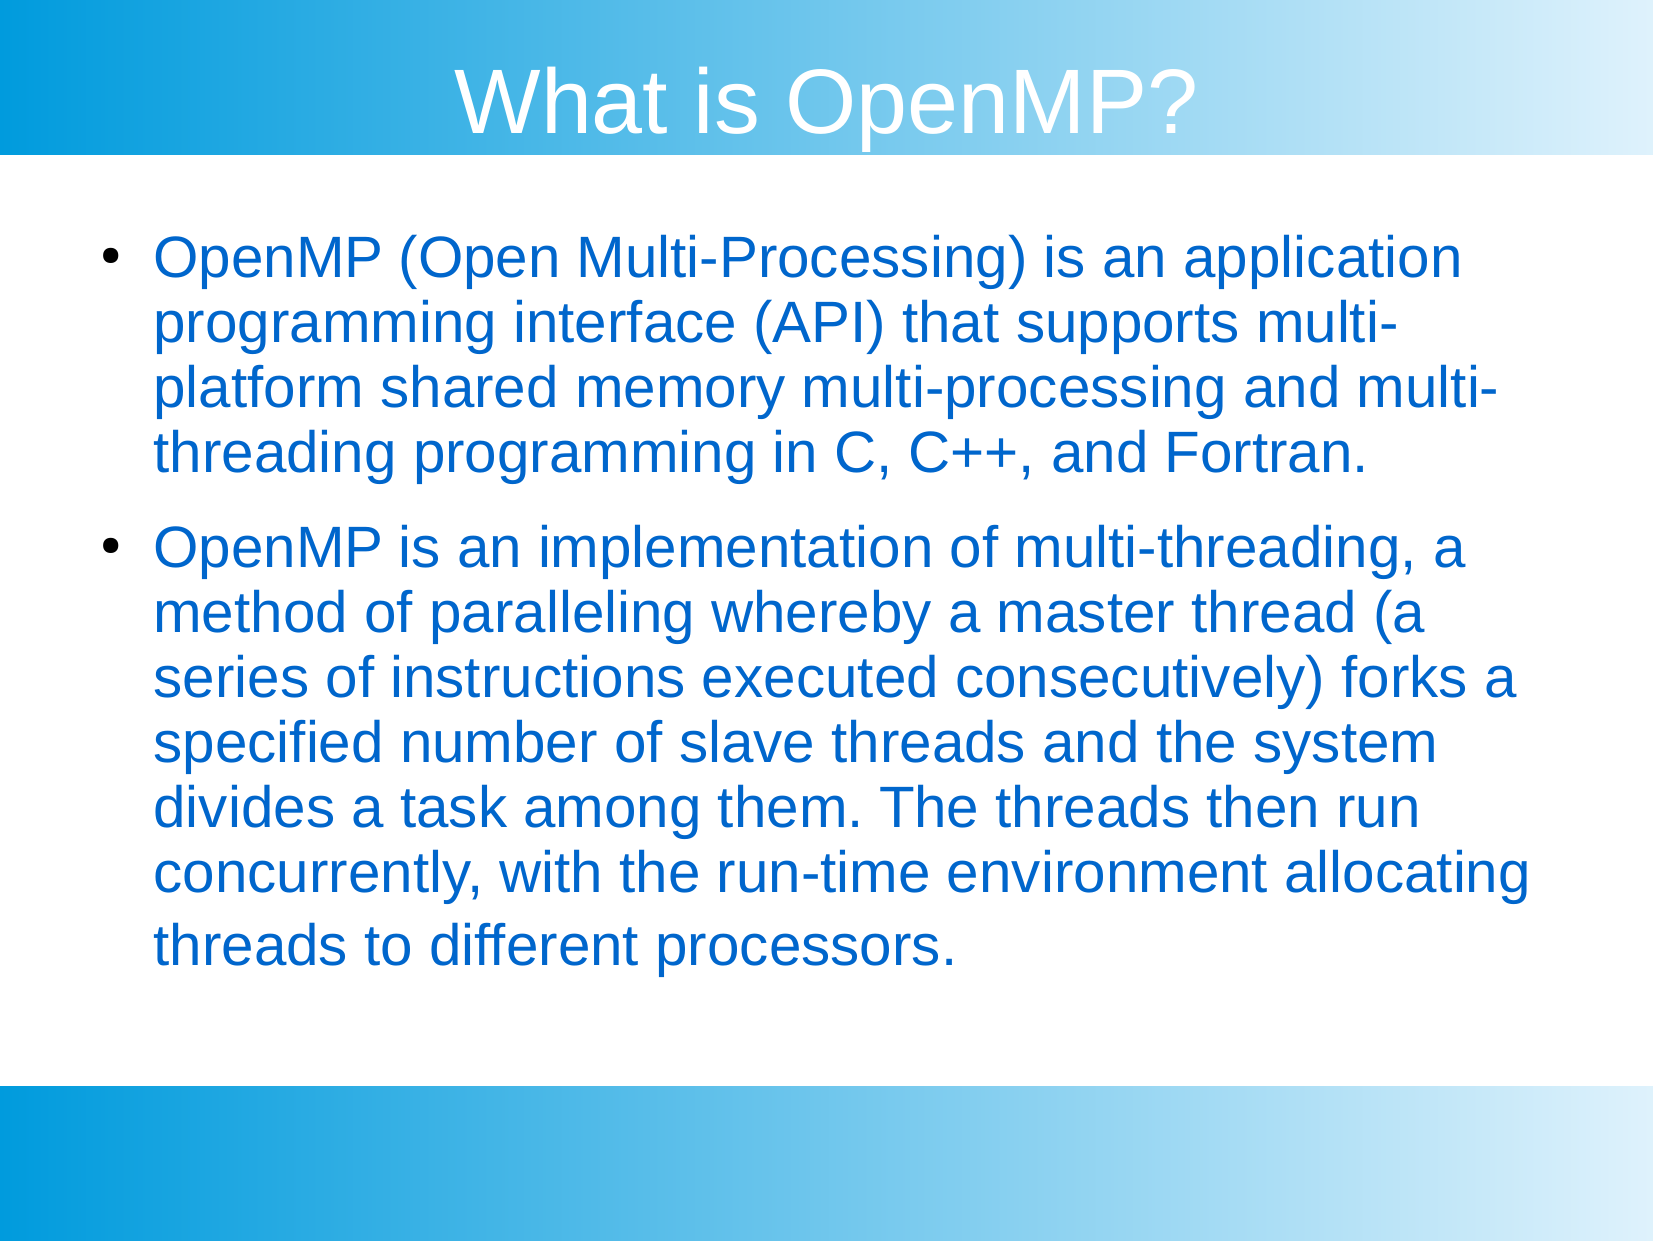

# What is OpenMP?
OpenMP (Open Multi-Processing) is an application programming interface (API) that supports multi-platform shared memory multi-processing and multi-threading programming in C, C++, and Fortran.
OpenMP is an implementation of multi-threading, a method of paralleling whereby a master thread (a series of instructions executed consecutively) forks a specified number of slave threads and the system divides a task among them. The threads then run concurrently, with the run-time environment allocating threads to different processors.